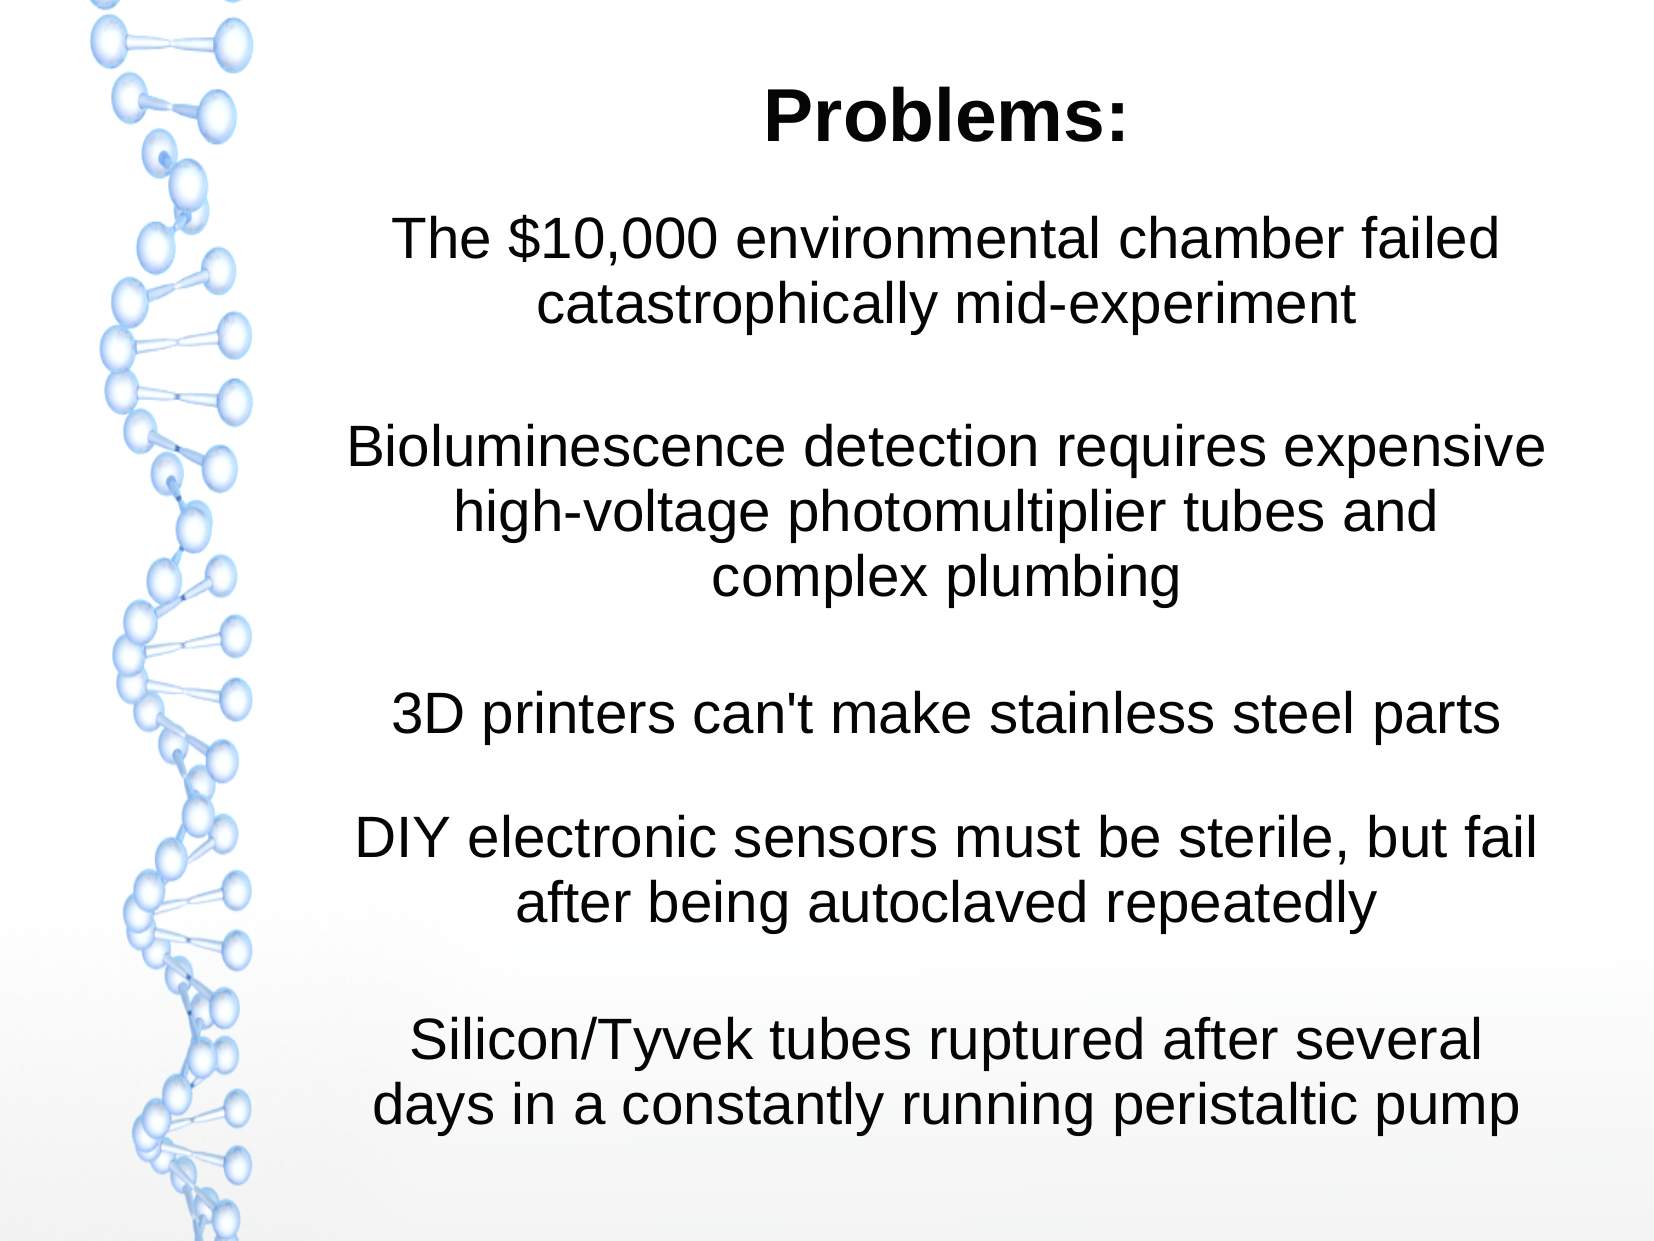

Problems:
The $10,000 environmental chamber failed catastrophically mid-experiment
Bioluminescence detection requires expensive high-voltage photomultiplier tubes and complex plumbing
3D printers can't make stainless steel parts
DIY electronic sensors must be sterile, but fail after being autoclaved repeatedly
Silicon/Tyvek tubes ruptured after several days in a constantly running peristaltic pump